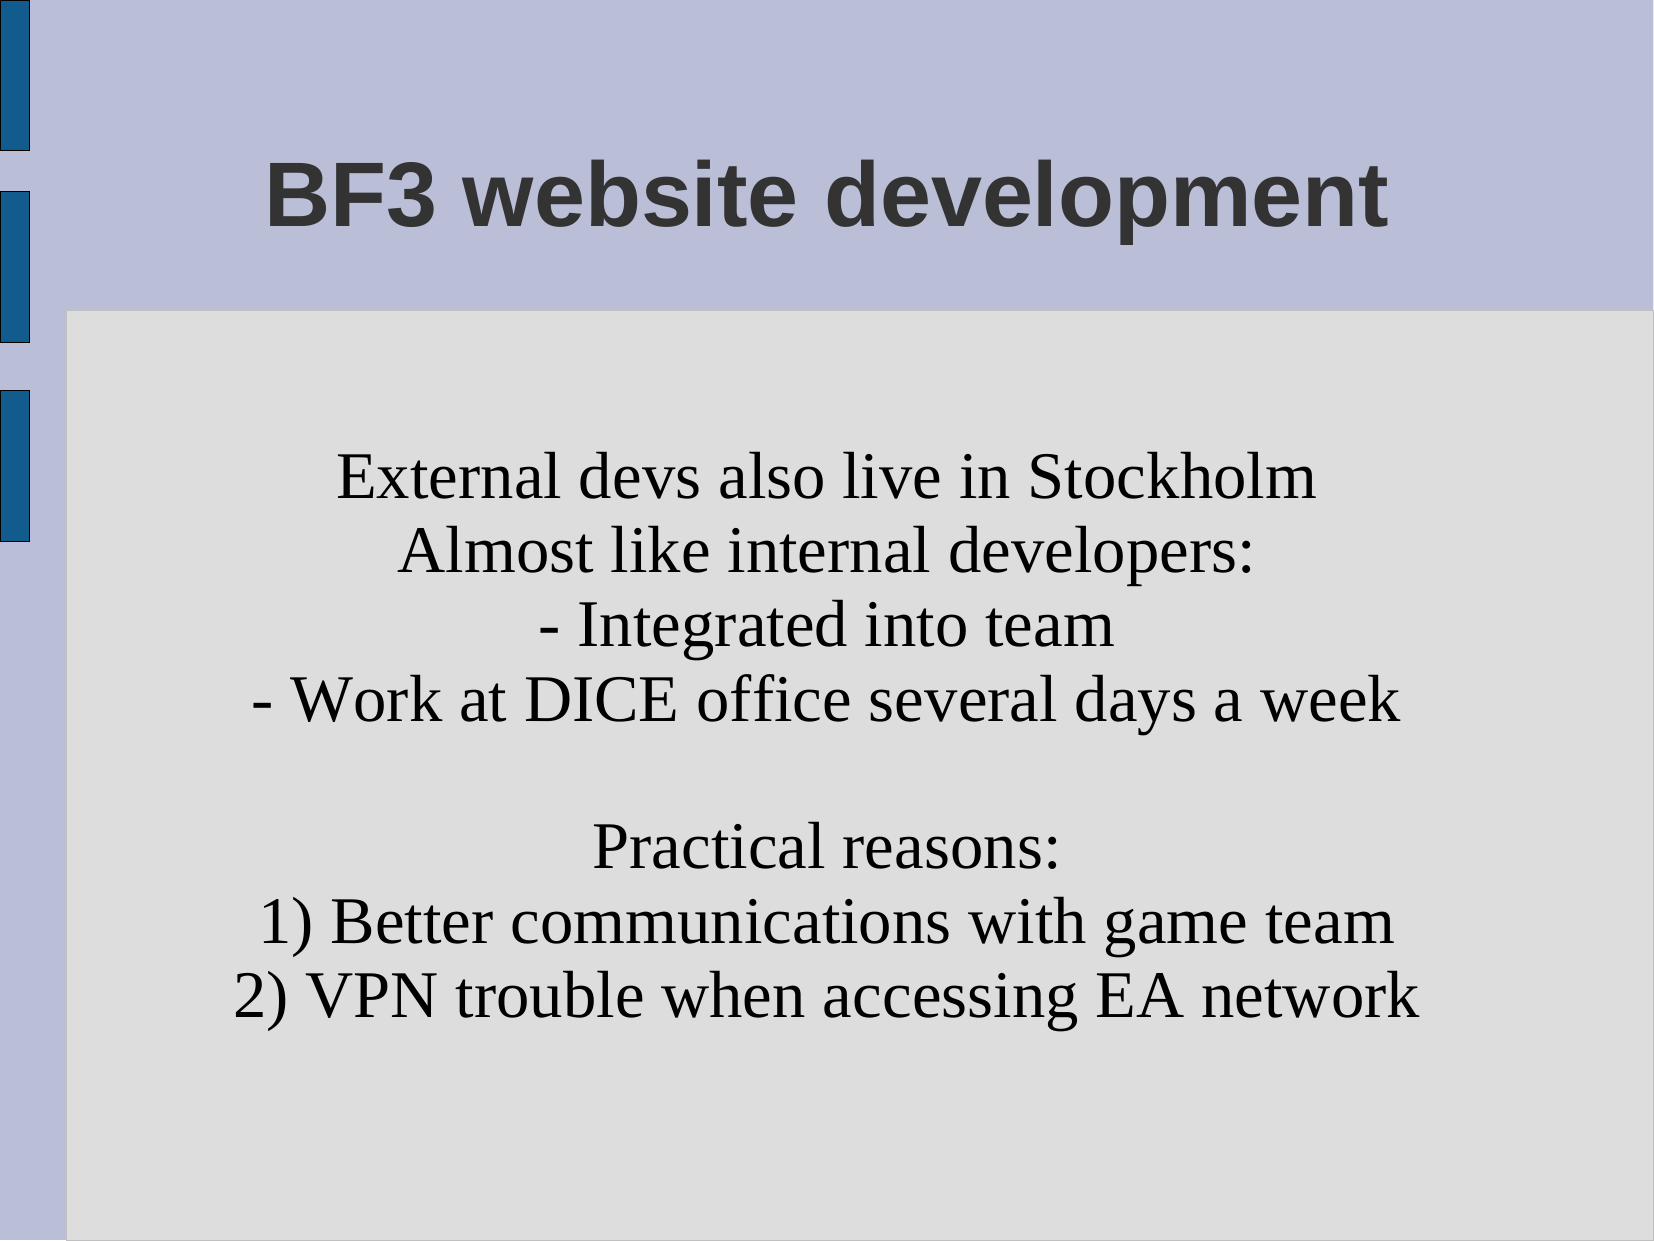

# BF3 website development
External devs also live in Stockholm
Almost like internal developers:
- Integrated into team
- Work at DICE office several days a week
Practical reasons:
1) Better communications with game team
2) VPN trouble when accessing EA network